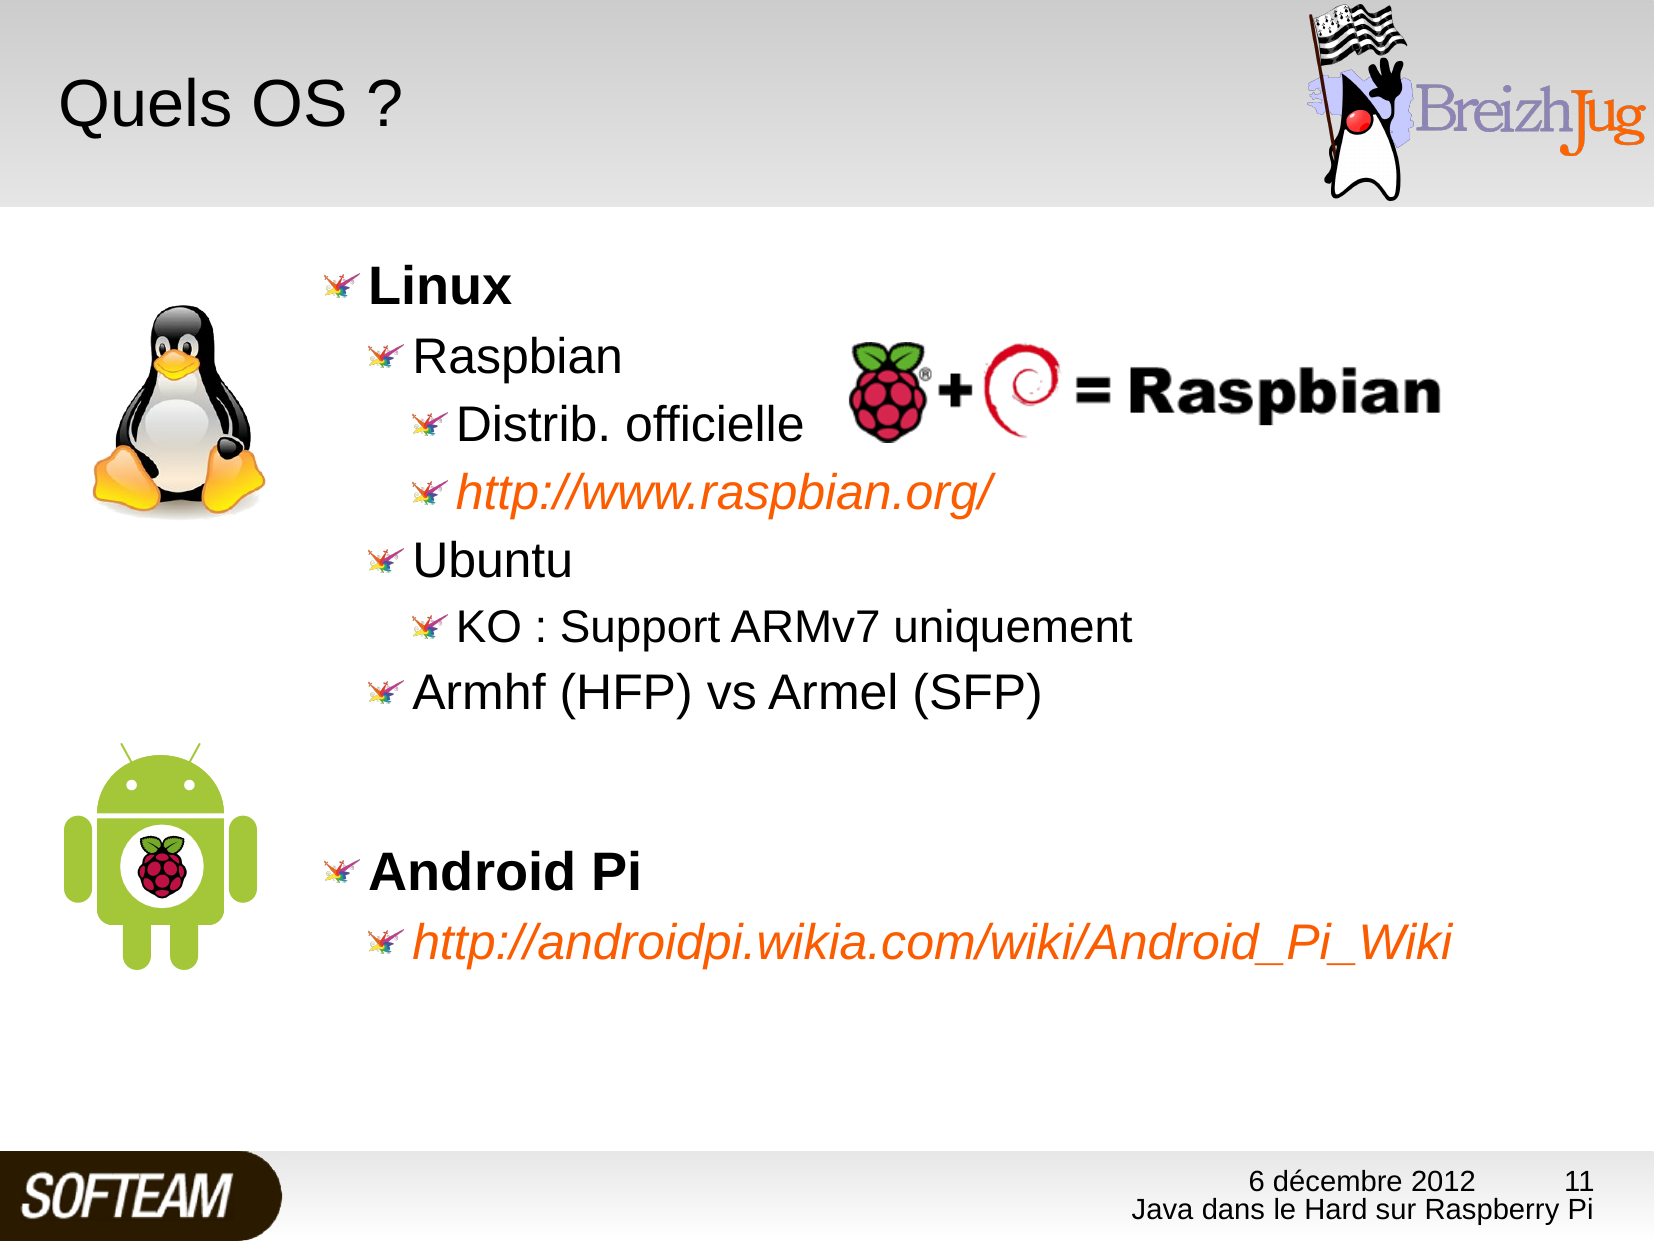

# Quels OS ?
Linux
Raspbian
Distrib. officielle
http://www.raspbian.org/
Ubuntu
KO : Support ARMv7 uniquement
Armhf (HFP) vs Armel (SFP)
Android Pi
http://androidpi.wikia.com/wiki/Android_Pi_Wiki
14 septembre 2012
11
Beaglebone - JugSummerCamp 2012